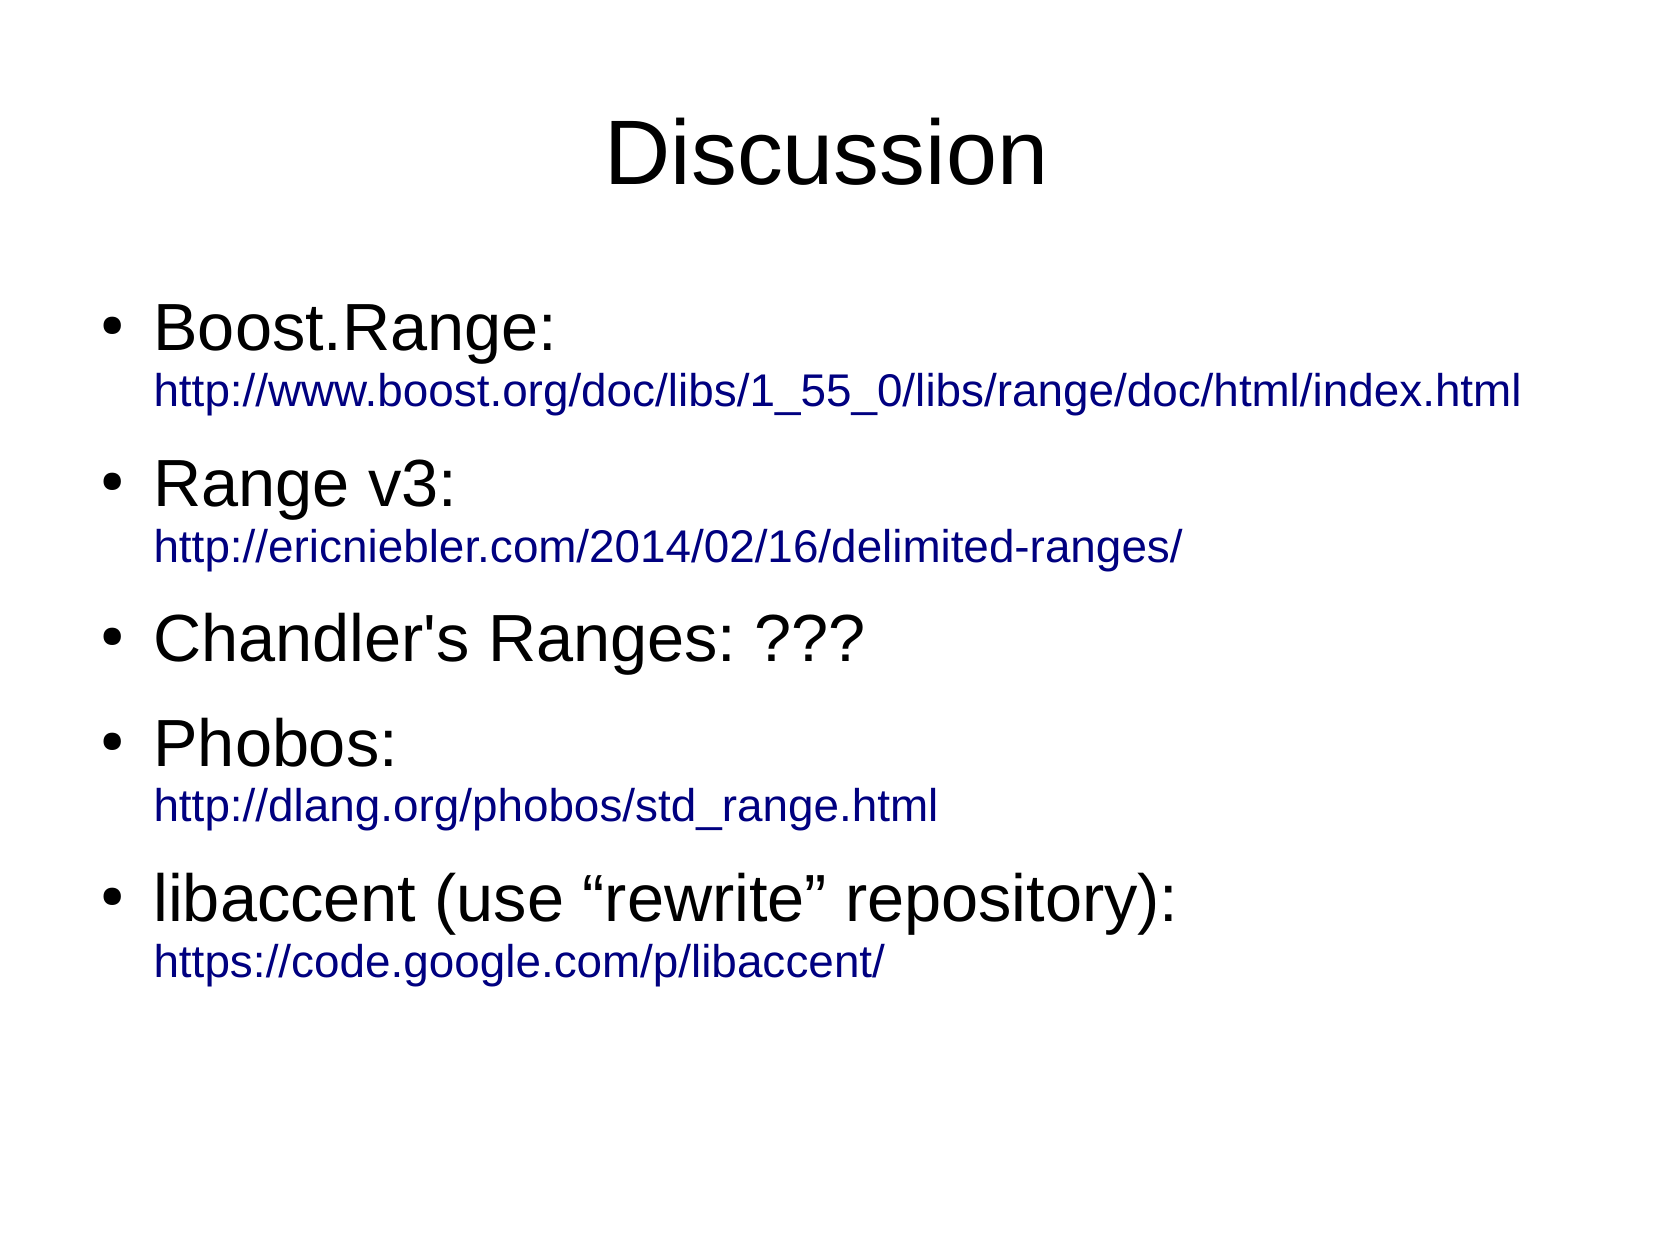

# Discussion
Boost.Range:
http://www.boost.org/doc/libs/1_55_0/libs/range/doc/html/index.html
Range v3:
http://ericniebler.com/2014/02/16/delimited-ranges/
Chandler's Ranges: ???
Phobos:
http://dlang.org/phobos/std_range.html
libaccent (use “rewrite” repository):
https://code.google.com/p/libaccent/